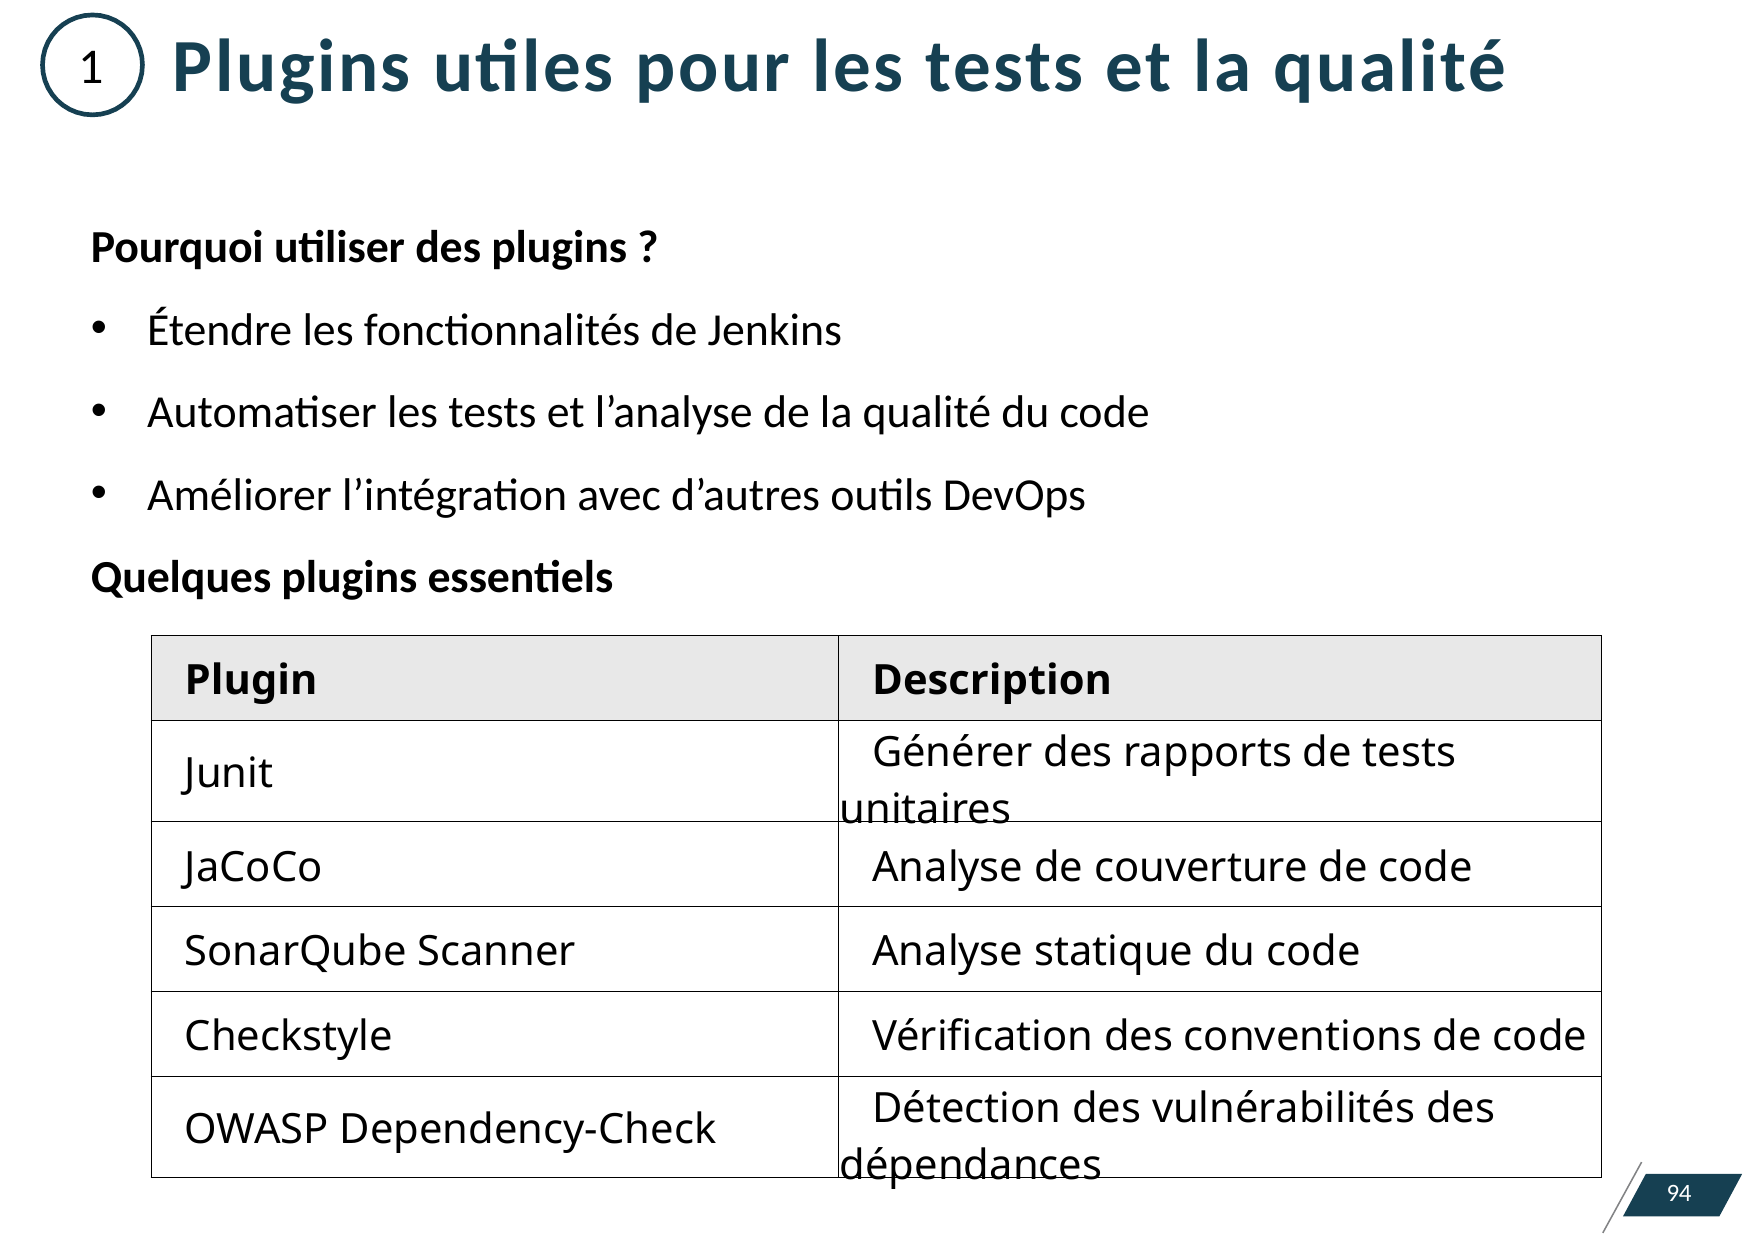

# Plugins utiles pour les tests et la qualité
1
Pourquoi utiliser des plugins ?
Étendre les fonctionnalités de Jenkins
Automatiser les tests et l’analyse de la qualité du code
Améliorer l’intégration avec d’autres outils DevOps
Quelques plugins essentiels
| Plugin | Description |
| --- | --- |
| Junit | Générer des rapports de tests unitaires |
| JaCoCo | Analyse de couverture de code |
| SonarQube Scanner | Analyse statique du code |
| Checkstyle | Vérification des conventions de code |
| OWASP Dependency-Check | Détection des vulnérabilités des dépendances |
94